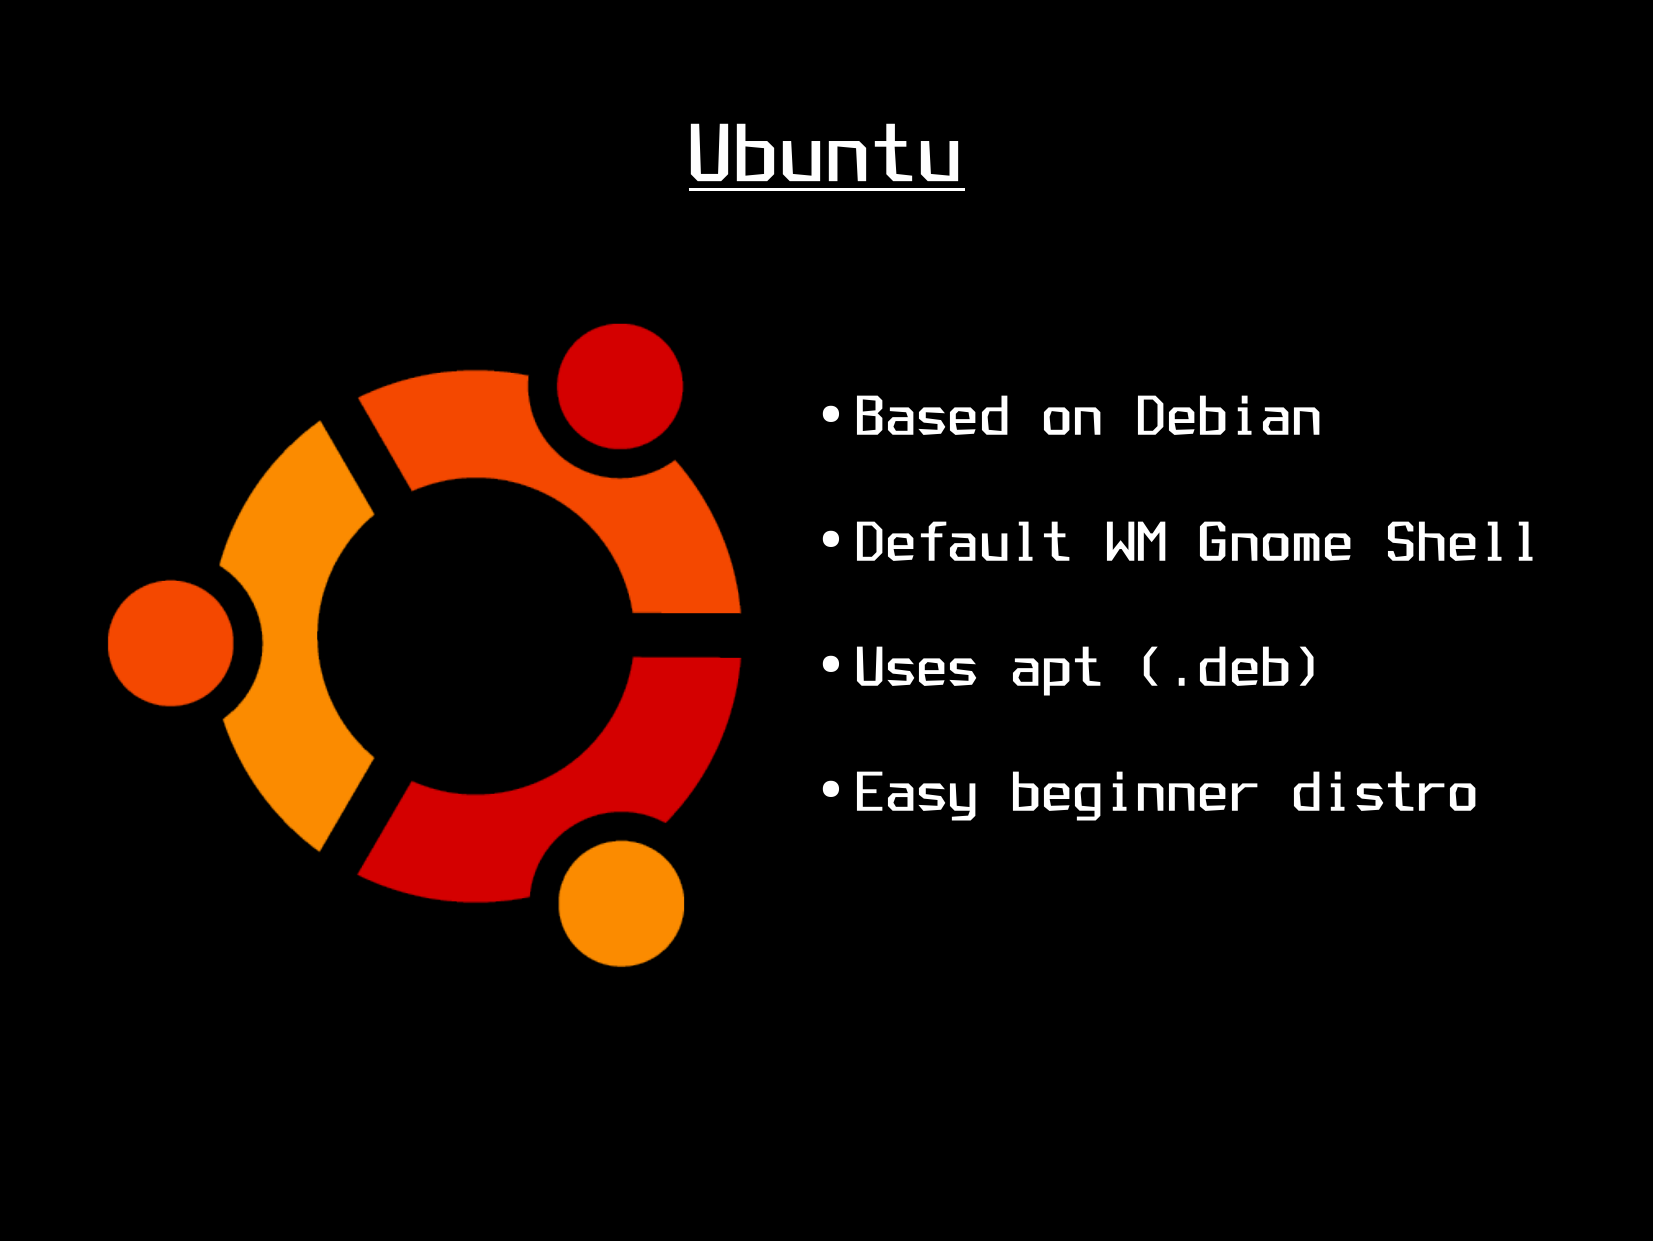

# Ubuntu
Based on Debian
Default WM Gnome Shell
Uses apt (.deb)
Easy beginner distro